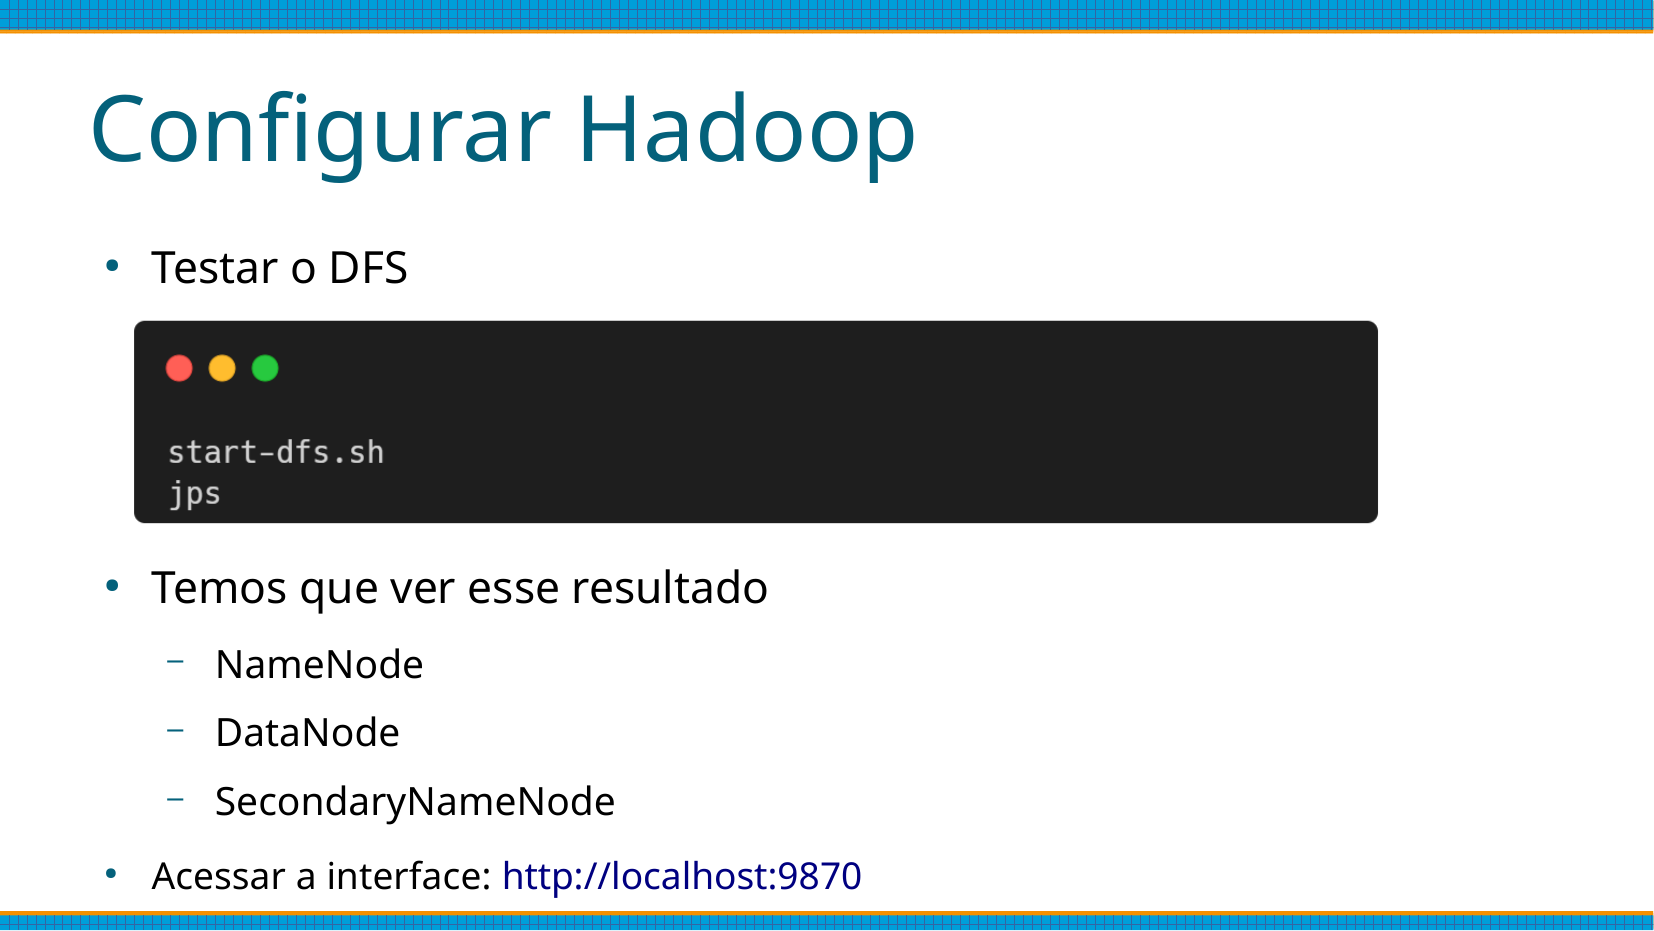

# Configurar Hadoop
Testar o DFS
Temos que ver esse resultado
NameNode
DataNode
SecondaryNameNode
Acessar a interface: http://localhost:9870